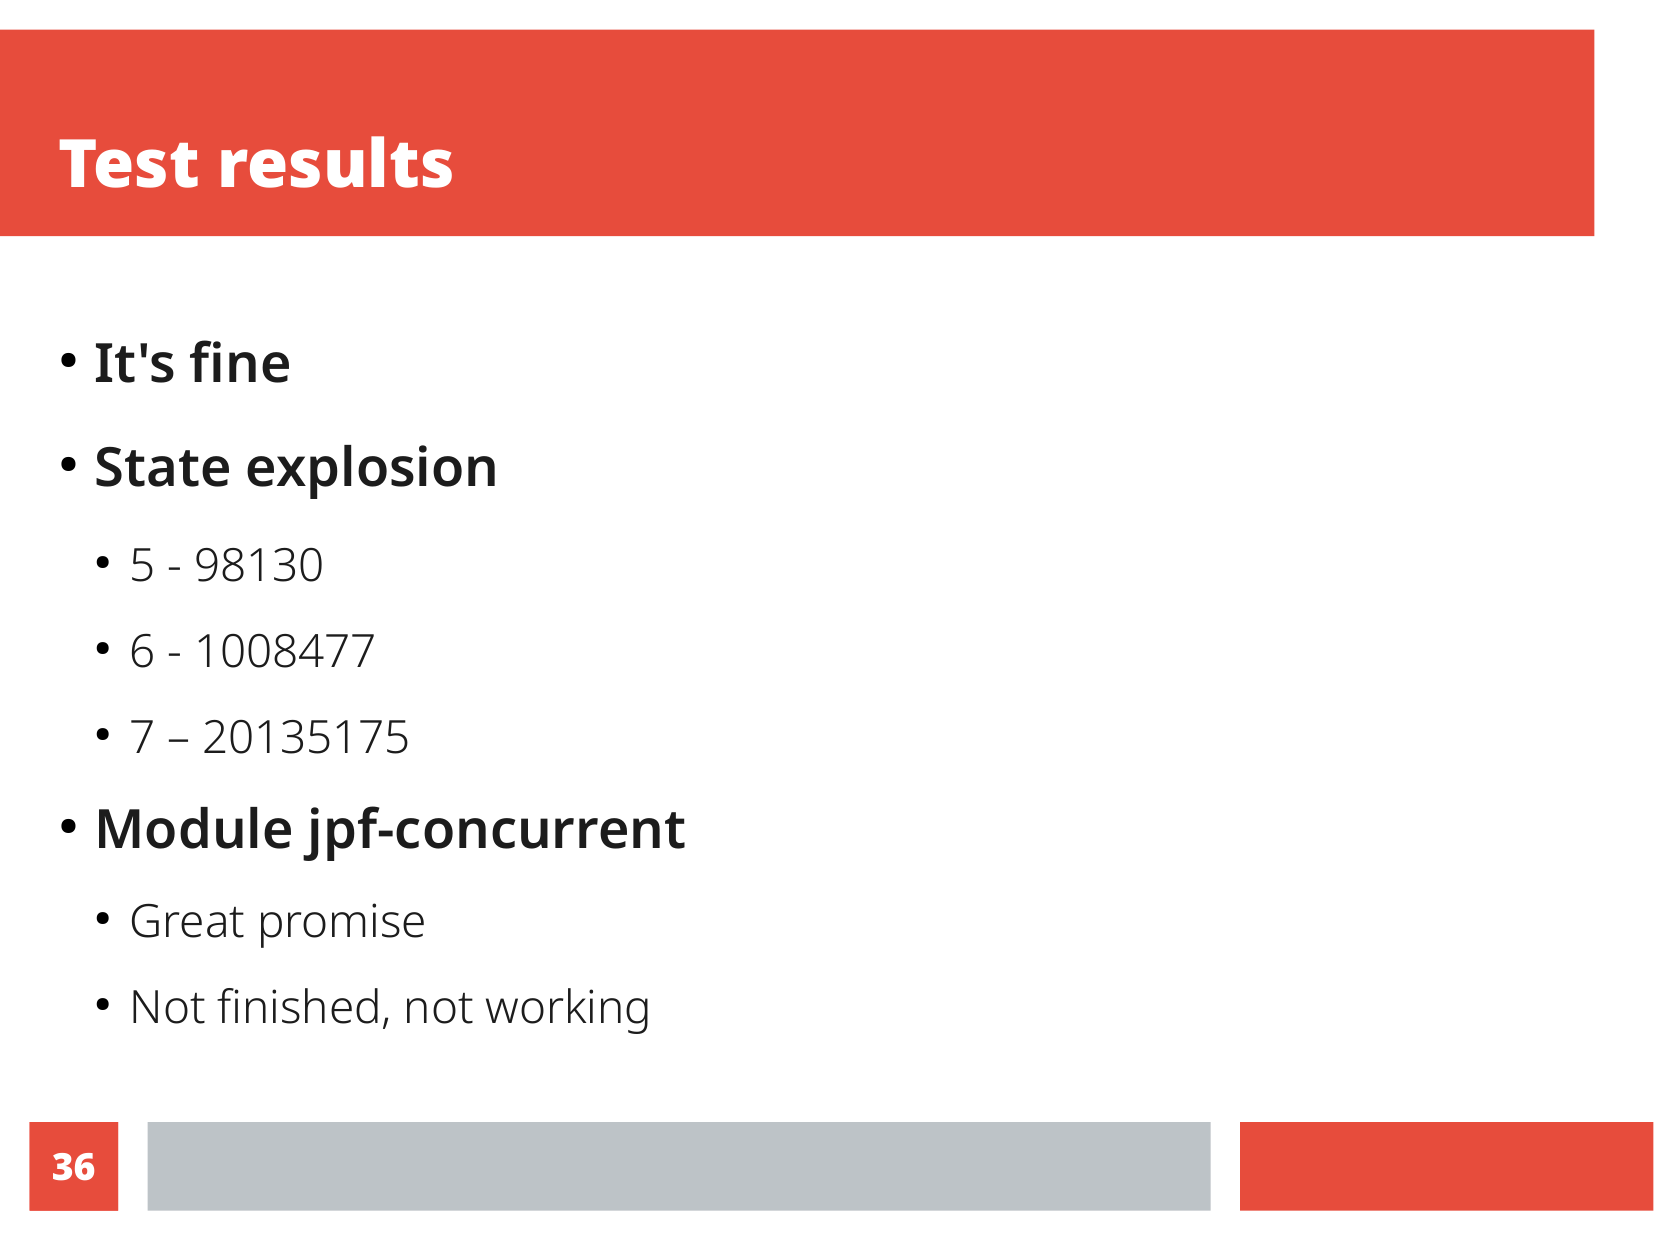

# Test results
It's fine
State explosion
5 - 98130
6 - 1008477
7 – 20135175
Module jpf-concurrent
Great promise
Not finished, not working
36